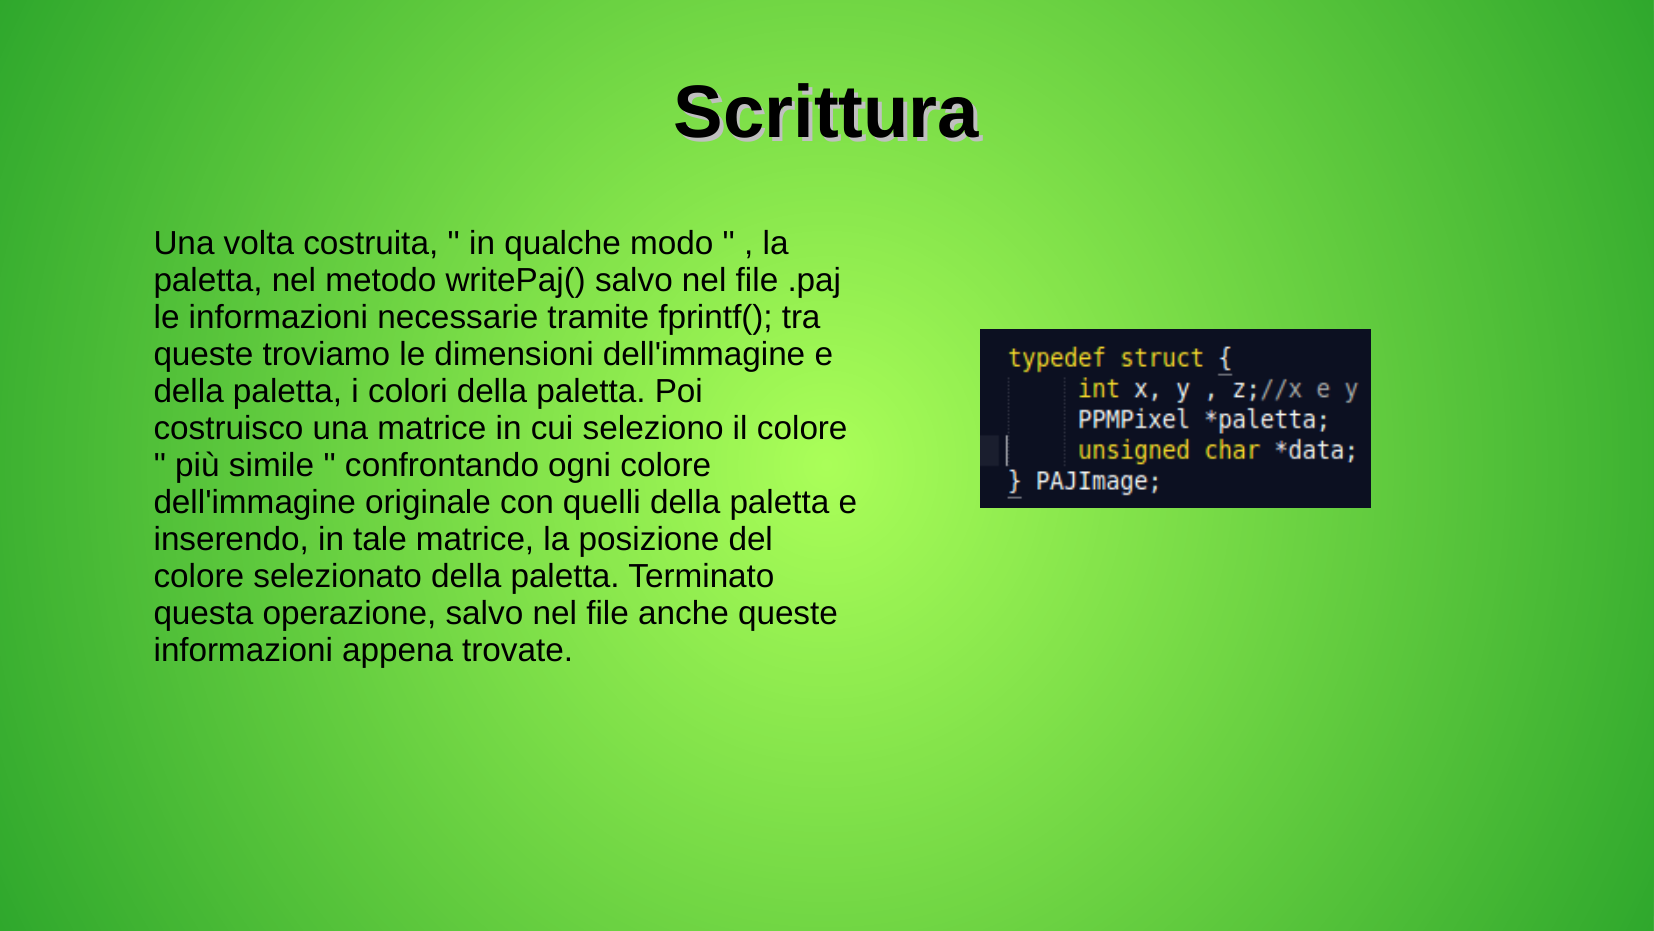

# Scrittura
Una volta costruita, '' in qualche modo '' , la paletta, nel metodo writePaj() salvo nel file .paj le informazioni necessarie tramite fprintf(); tra queste troviamo le dimensioni dell'immagine e della paletta, i colori della paletta. Poi costruisco una matrice in cui seleziono il colore '' più simile '' confrontando ogni colore dell'immagine originale con quelli della paletta e inserendo, in tale matrice, la posizione del colore selezionato della paletta. Terminato questa operazione, salvo nel file anche queste informazioni appena trovate.